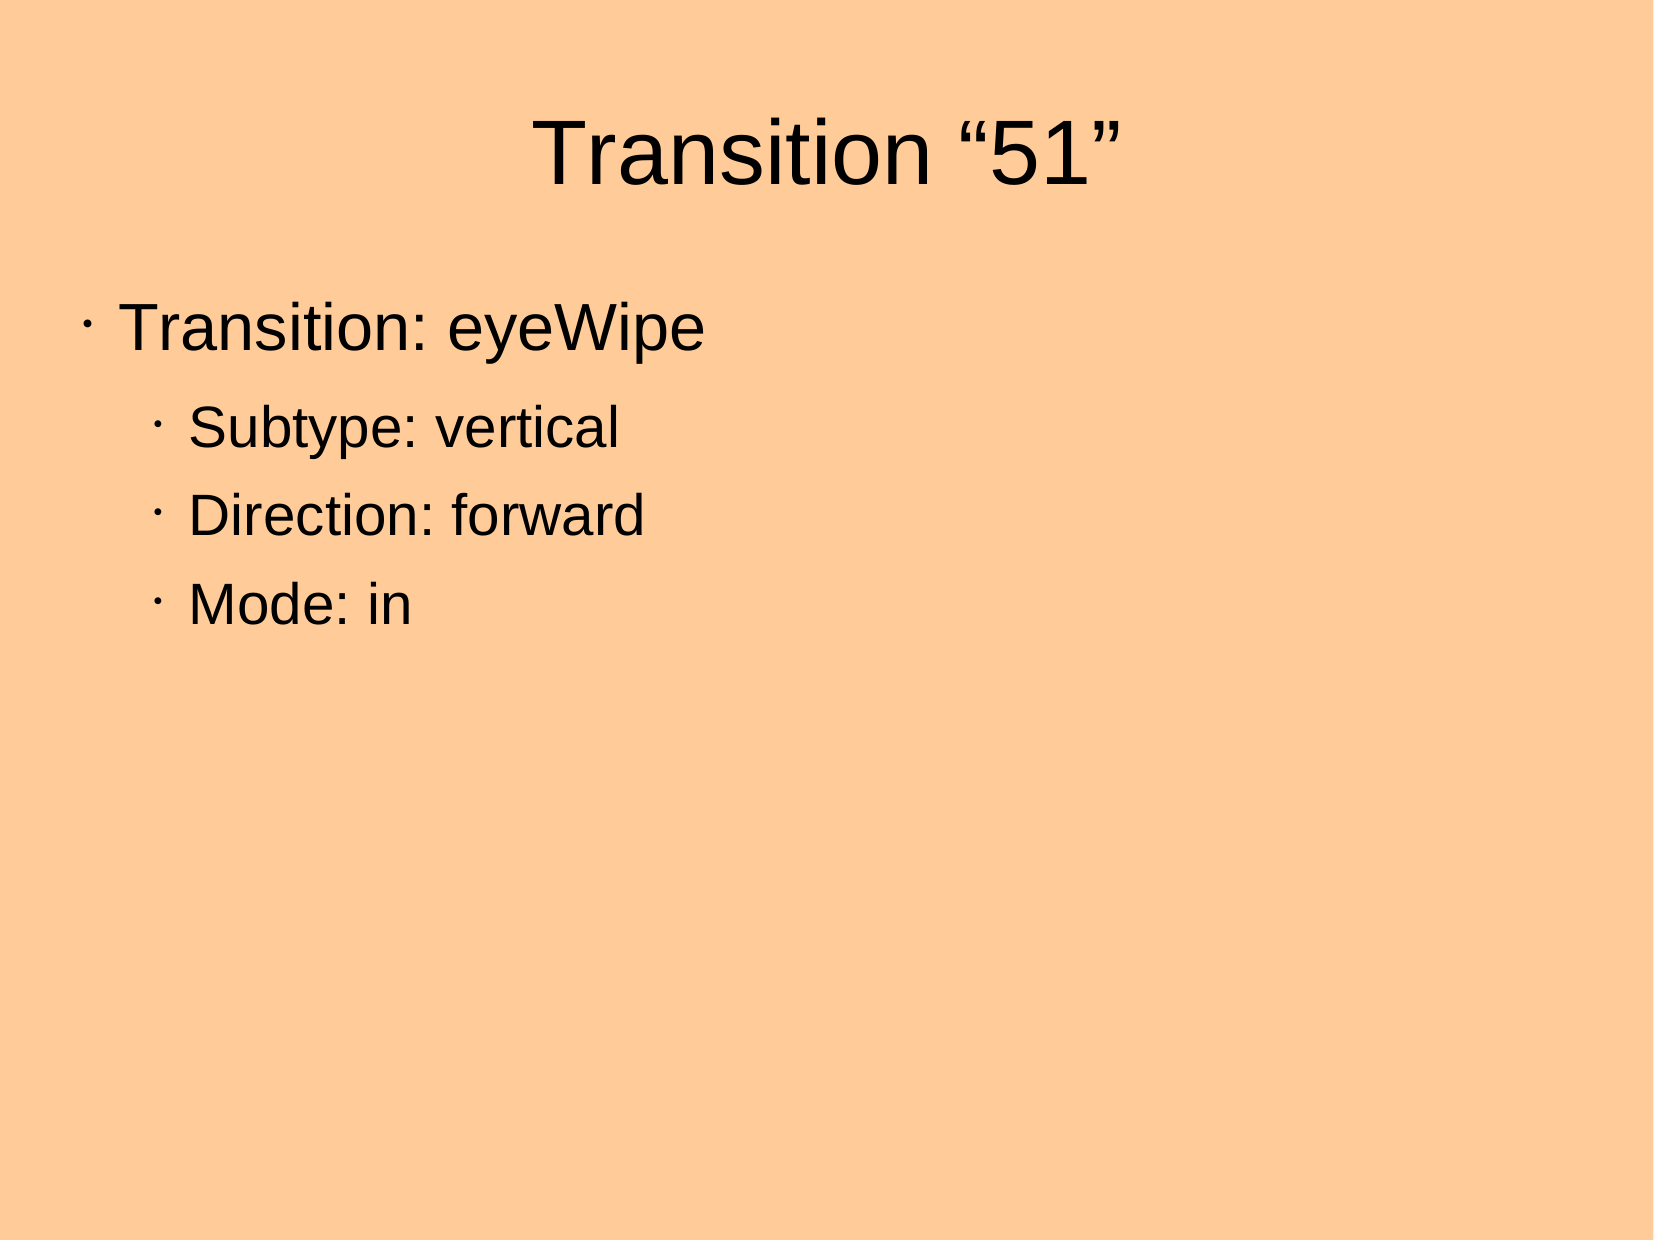

# Transition “51”
Transition: eyeWipe
Subtype: vertical
Direction: forward
Mode: in